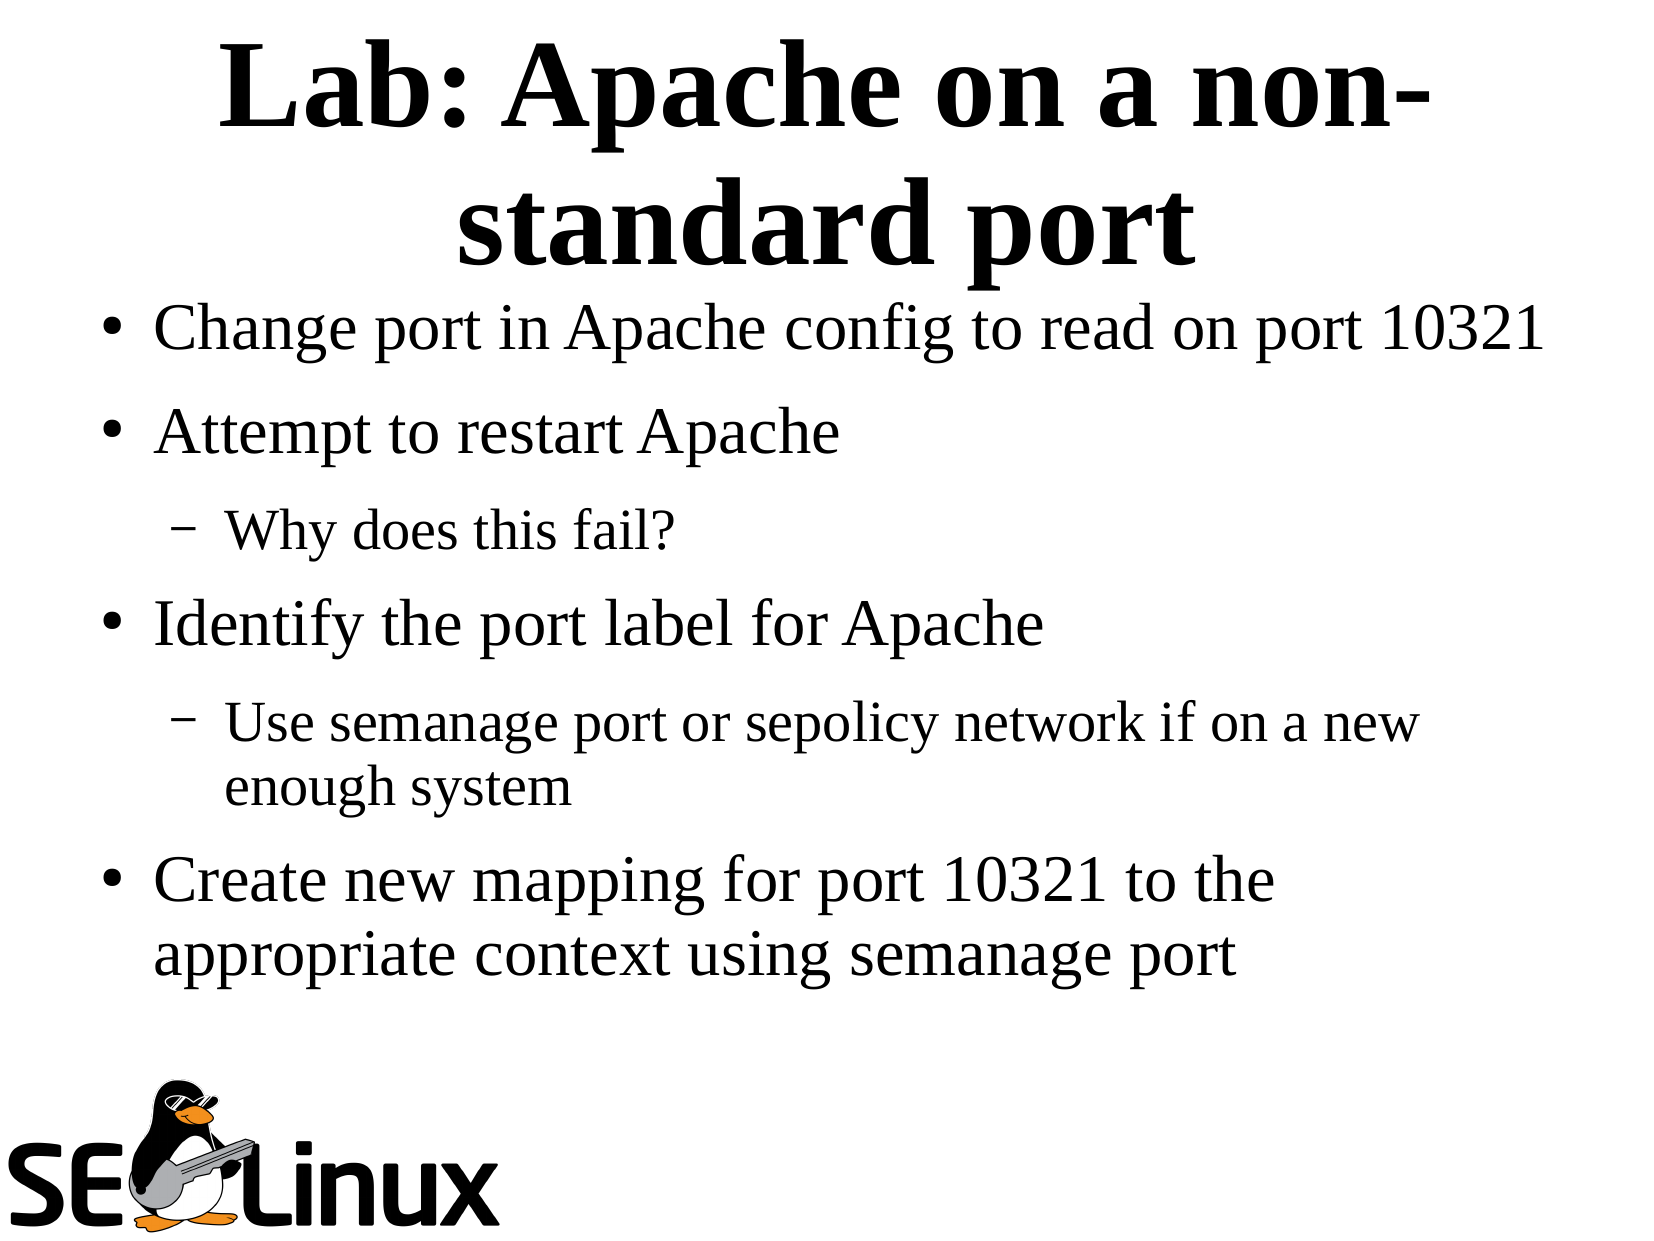

# Lab: Apache on a non-standard port
Change port in Apache config to read on port 10321
Attempt to restart Apache
Why does this fail?
Identify the port label for Apache
Use semanage port or sepolicy network if on a new enough system
Create new mapping for port 10321 to the appropriate context using semanage port